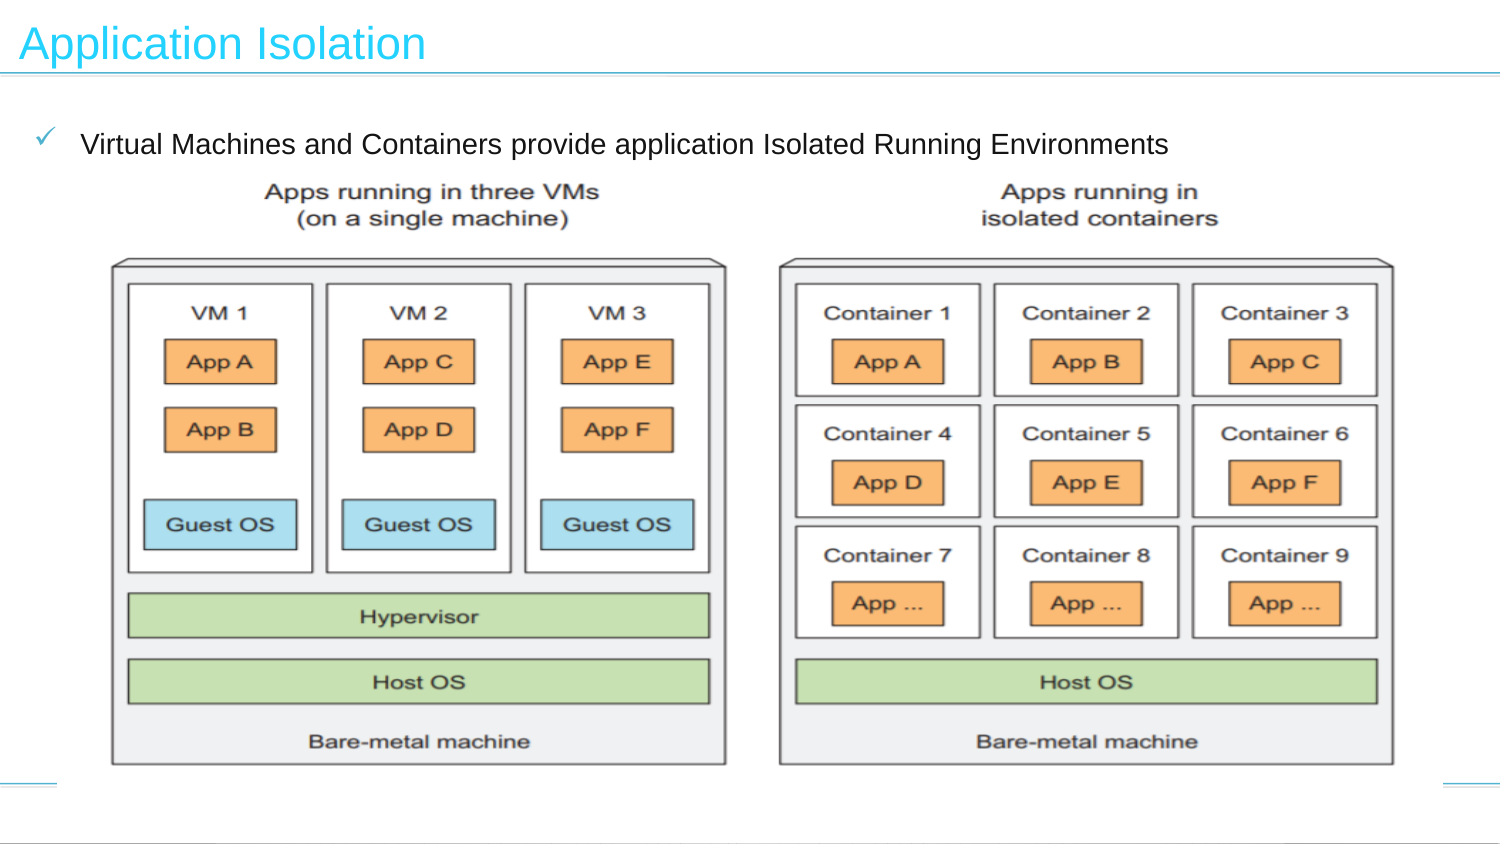

# Application Isolation
Virtual Machines and Containers provide application Isolated Running Environments